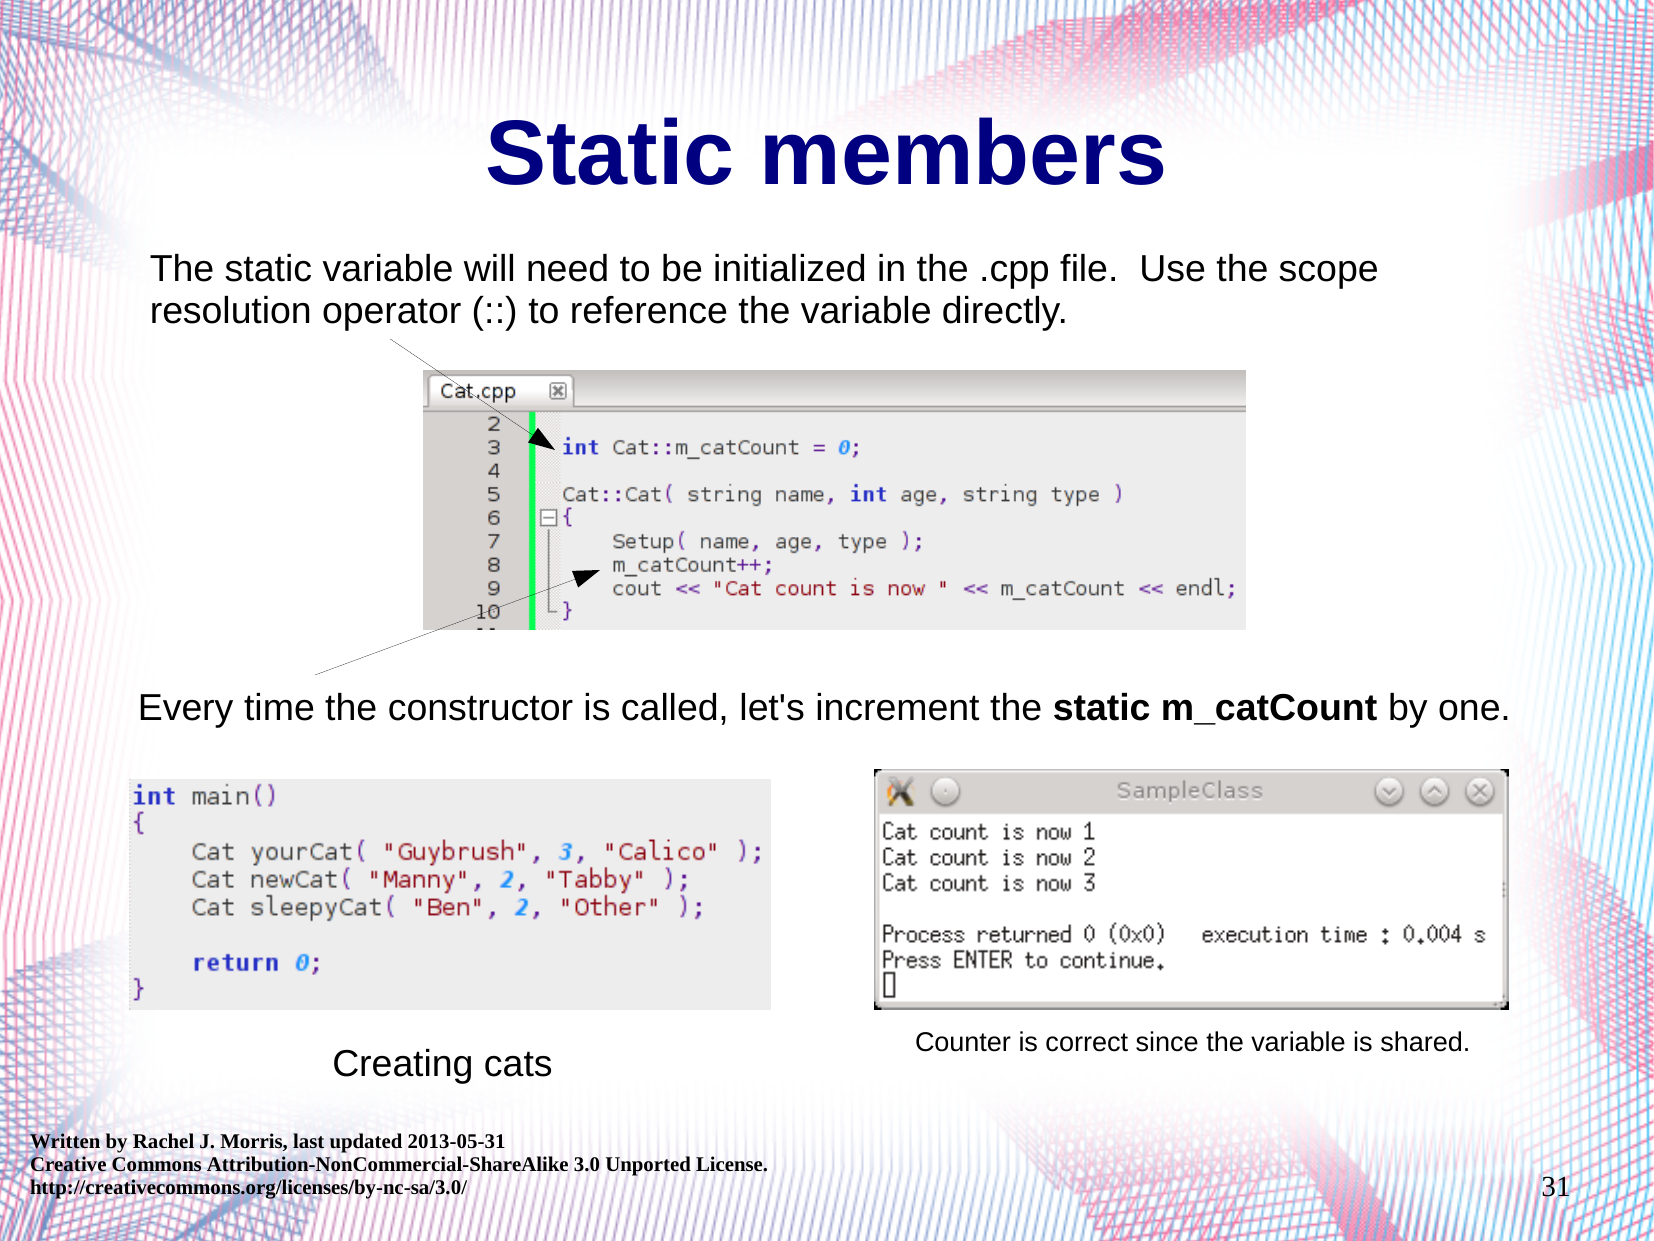

# Static members
The static variable will need to be initialized in the .cpp file. Use the scope resolution operator (::) to reference the variable directly.
Every time the constructor is called, let's increment the static m_catCount by one.
Counter is correct since the variable is shared.
Creating cats
31